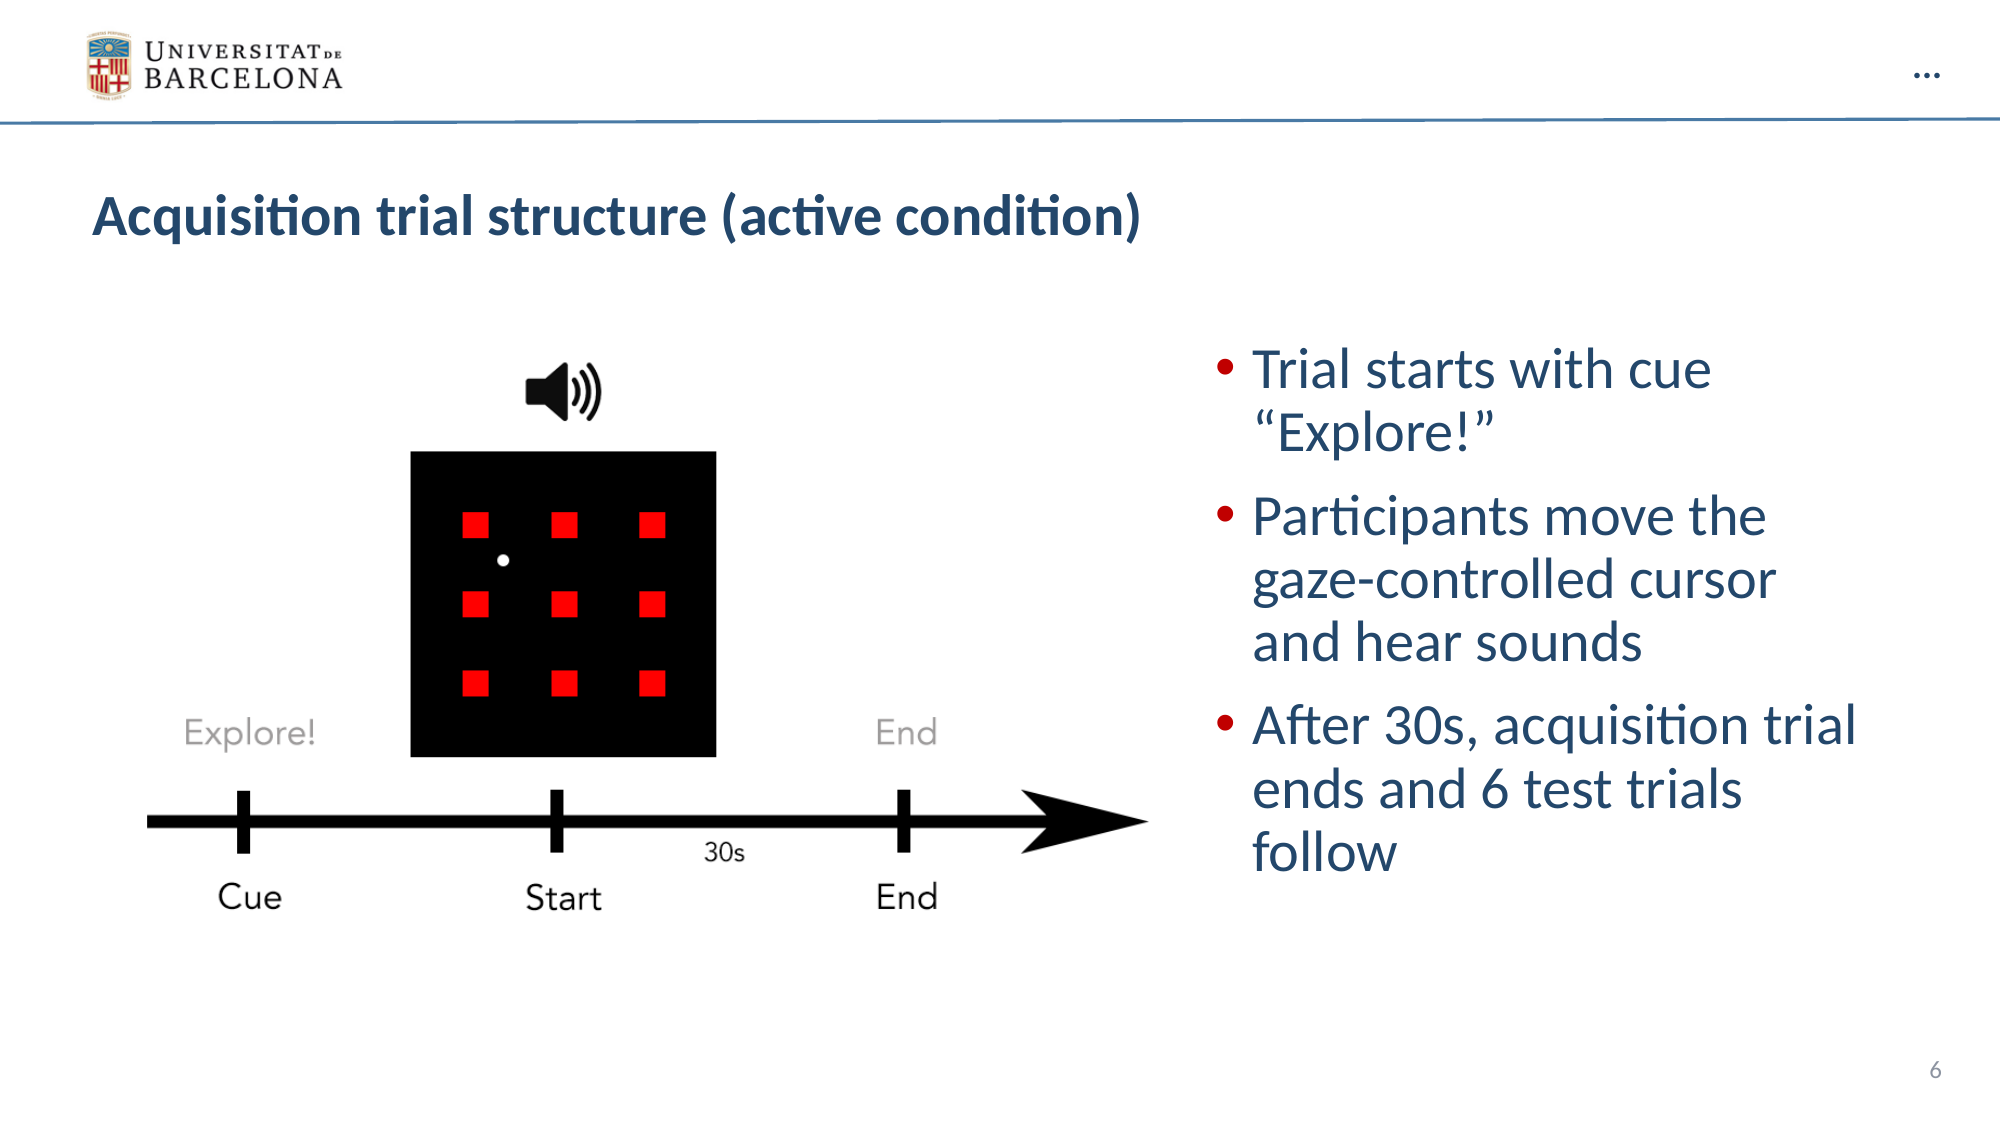

# ...
Acquisition trial structure (active condition)
Trial starts with cue “Explore!”
Participants move the gaze-controlled cursor and hear sounds
After 30s, acquisition trial ends and 6 test trials follow